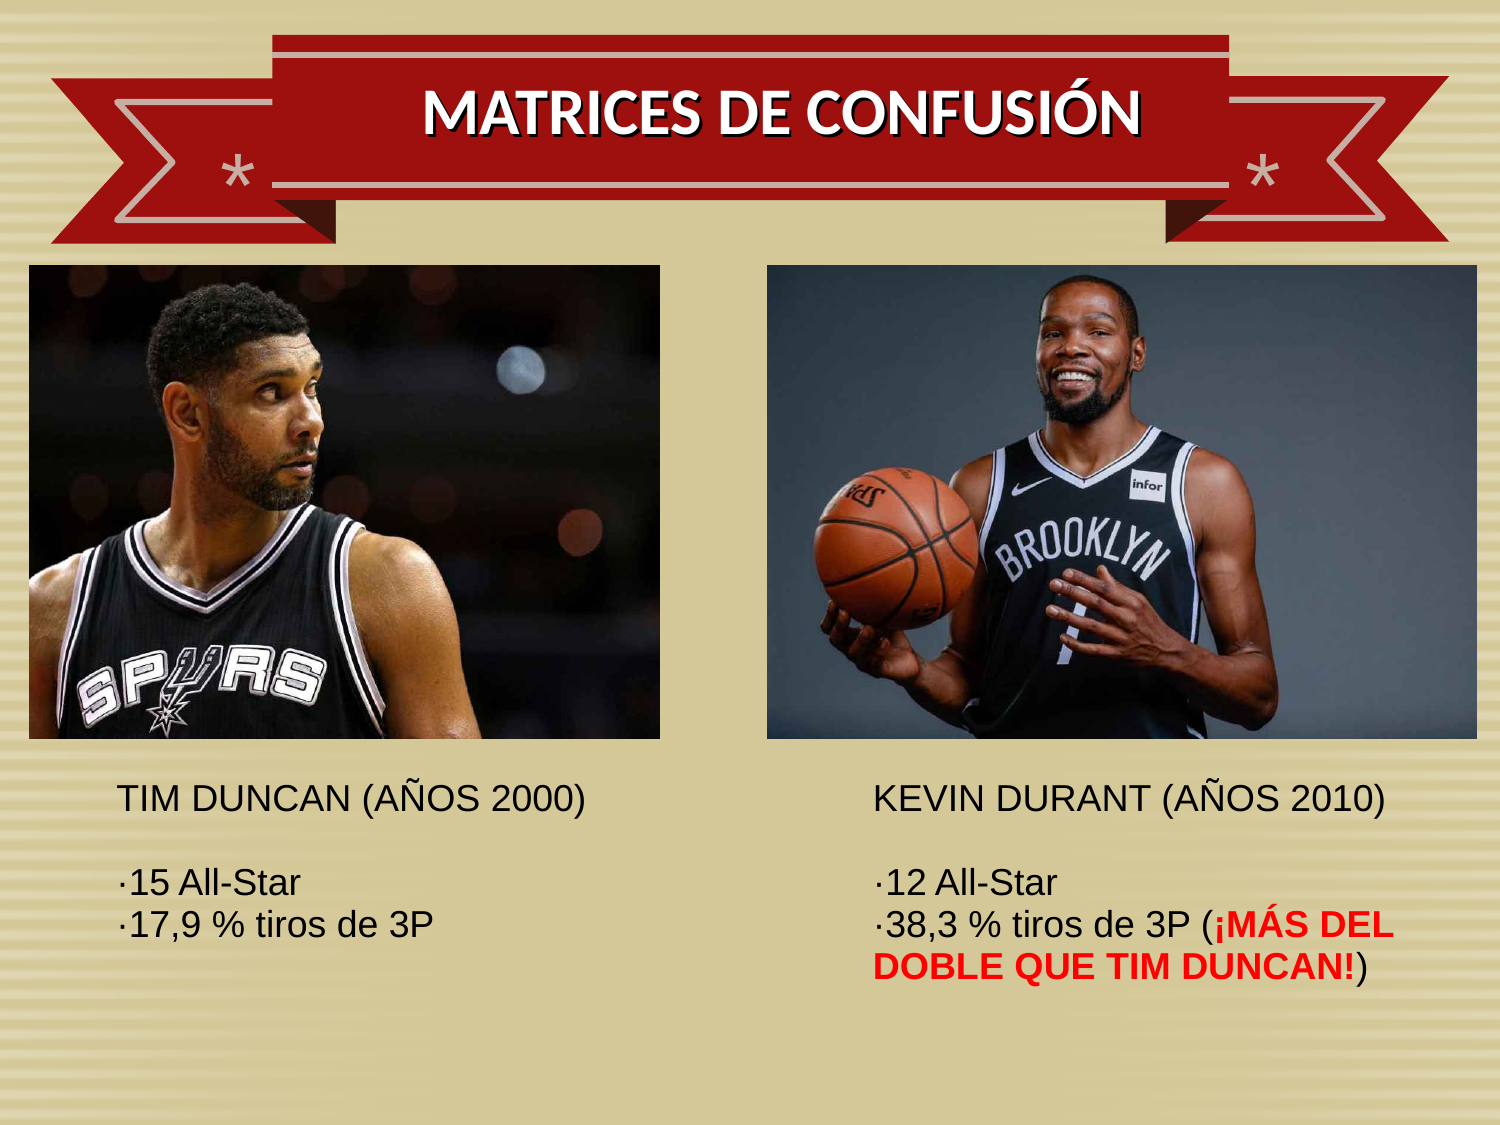

# MATRICES DE CONFUSIÓN
TIM DUNCAN (AÑOS 2000)
·15 All-Star
·17,9 % tiros de 3P
KEVIN DURANT (AÑOS 2010)
·12 All-Star
·38,3 % tiros de 3P (¡MÁS DEL DOBLE QUE TIM DUNCAN!)